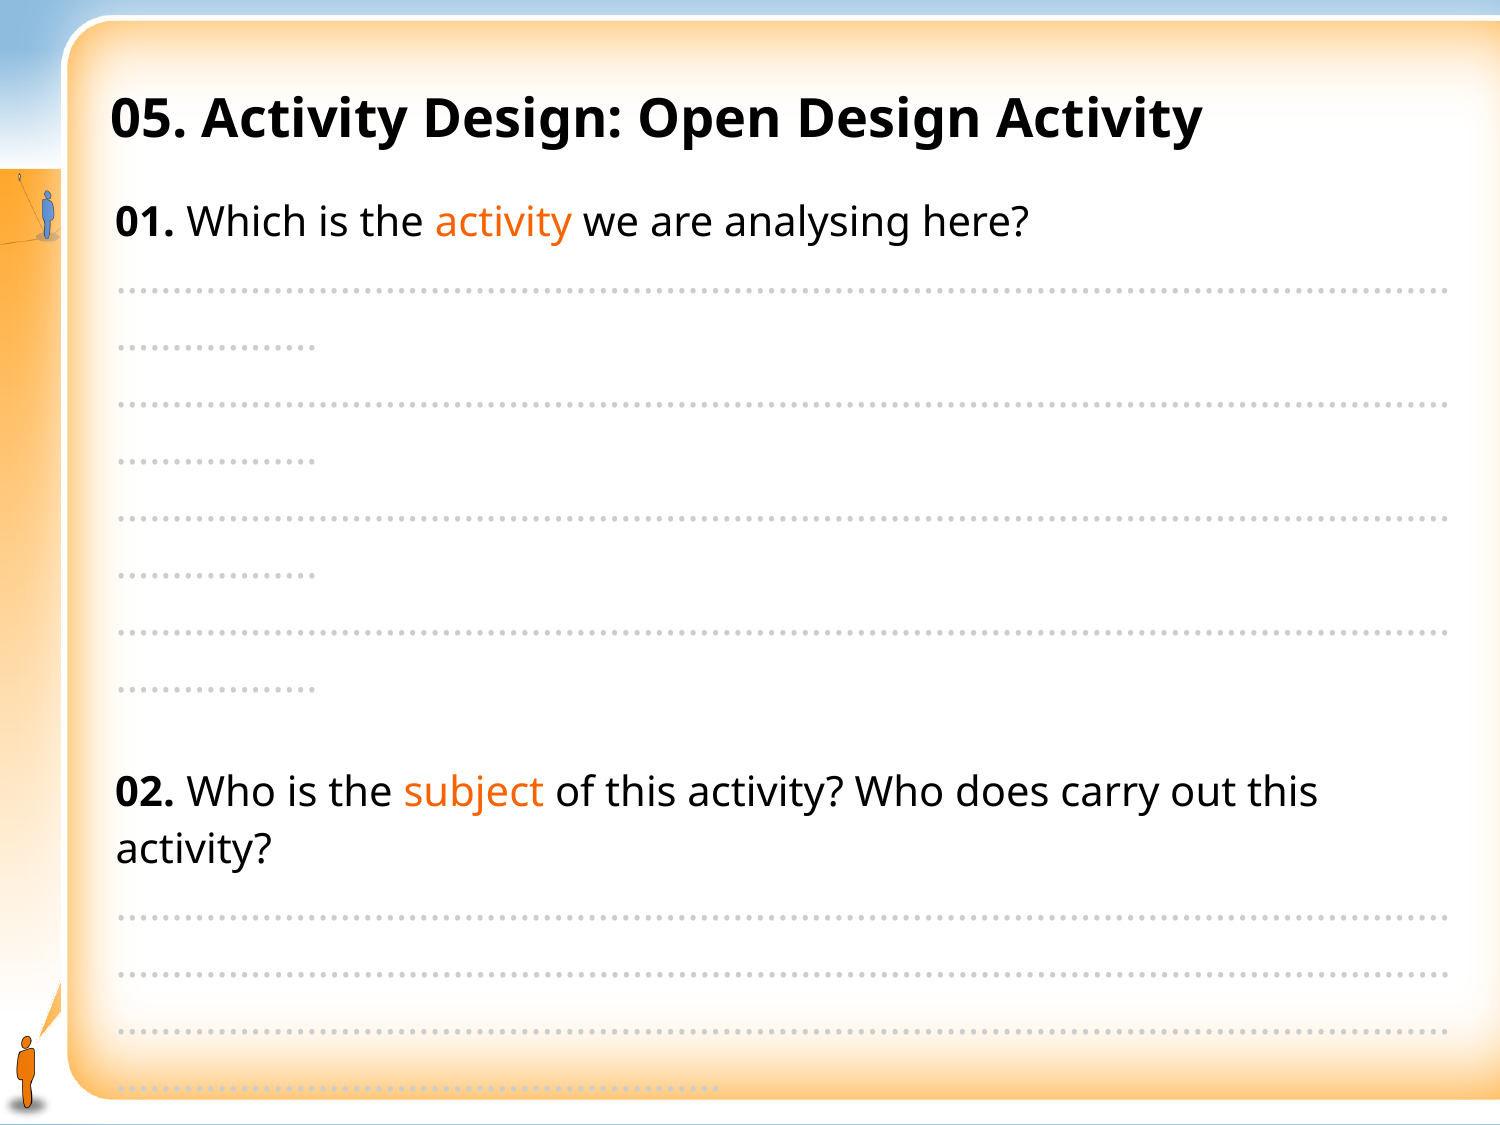

# 05. Activity Design: Open Design Activity
01. Which is the activity we are analysing here?
.........................................................................................................................................
.........................................................................................................................................
.........................................................................................................................................
.........................................................................................................................................
02. Who is the subject of this activity? Who does carry out this activity?
...........................................................................................................................................................................................................................................................................................................................................................................................................................
03. Through the activity, the subject is working actively on an object. What is this object?
...........................................................................................................................................................................................................................................................................................................................................................................................................................